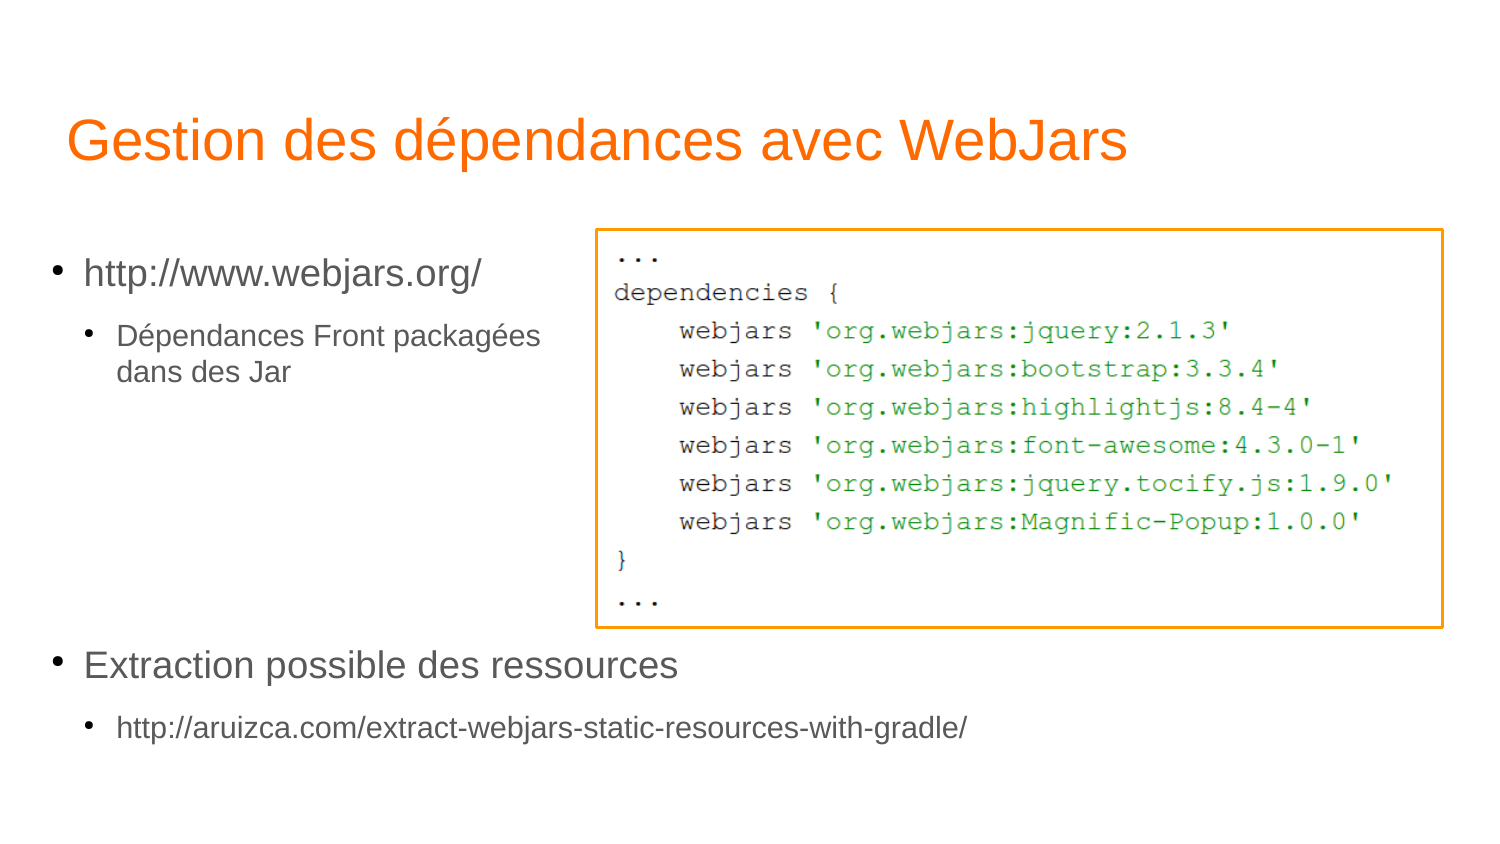

# Gestion des dépendances avec WebJars
http://www.webjars.org/
Dépendances Front packagées
dans des Jar
Extraction possible des ressources
http://aruizca.com/extract-webjars-static-resources-with-gradle/